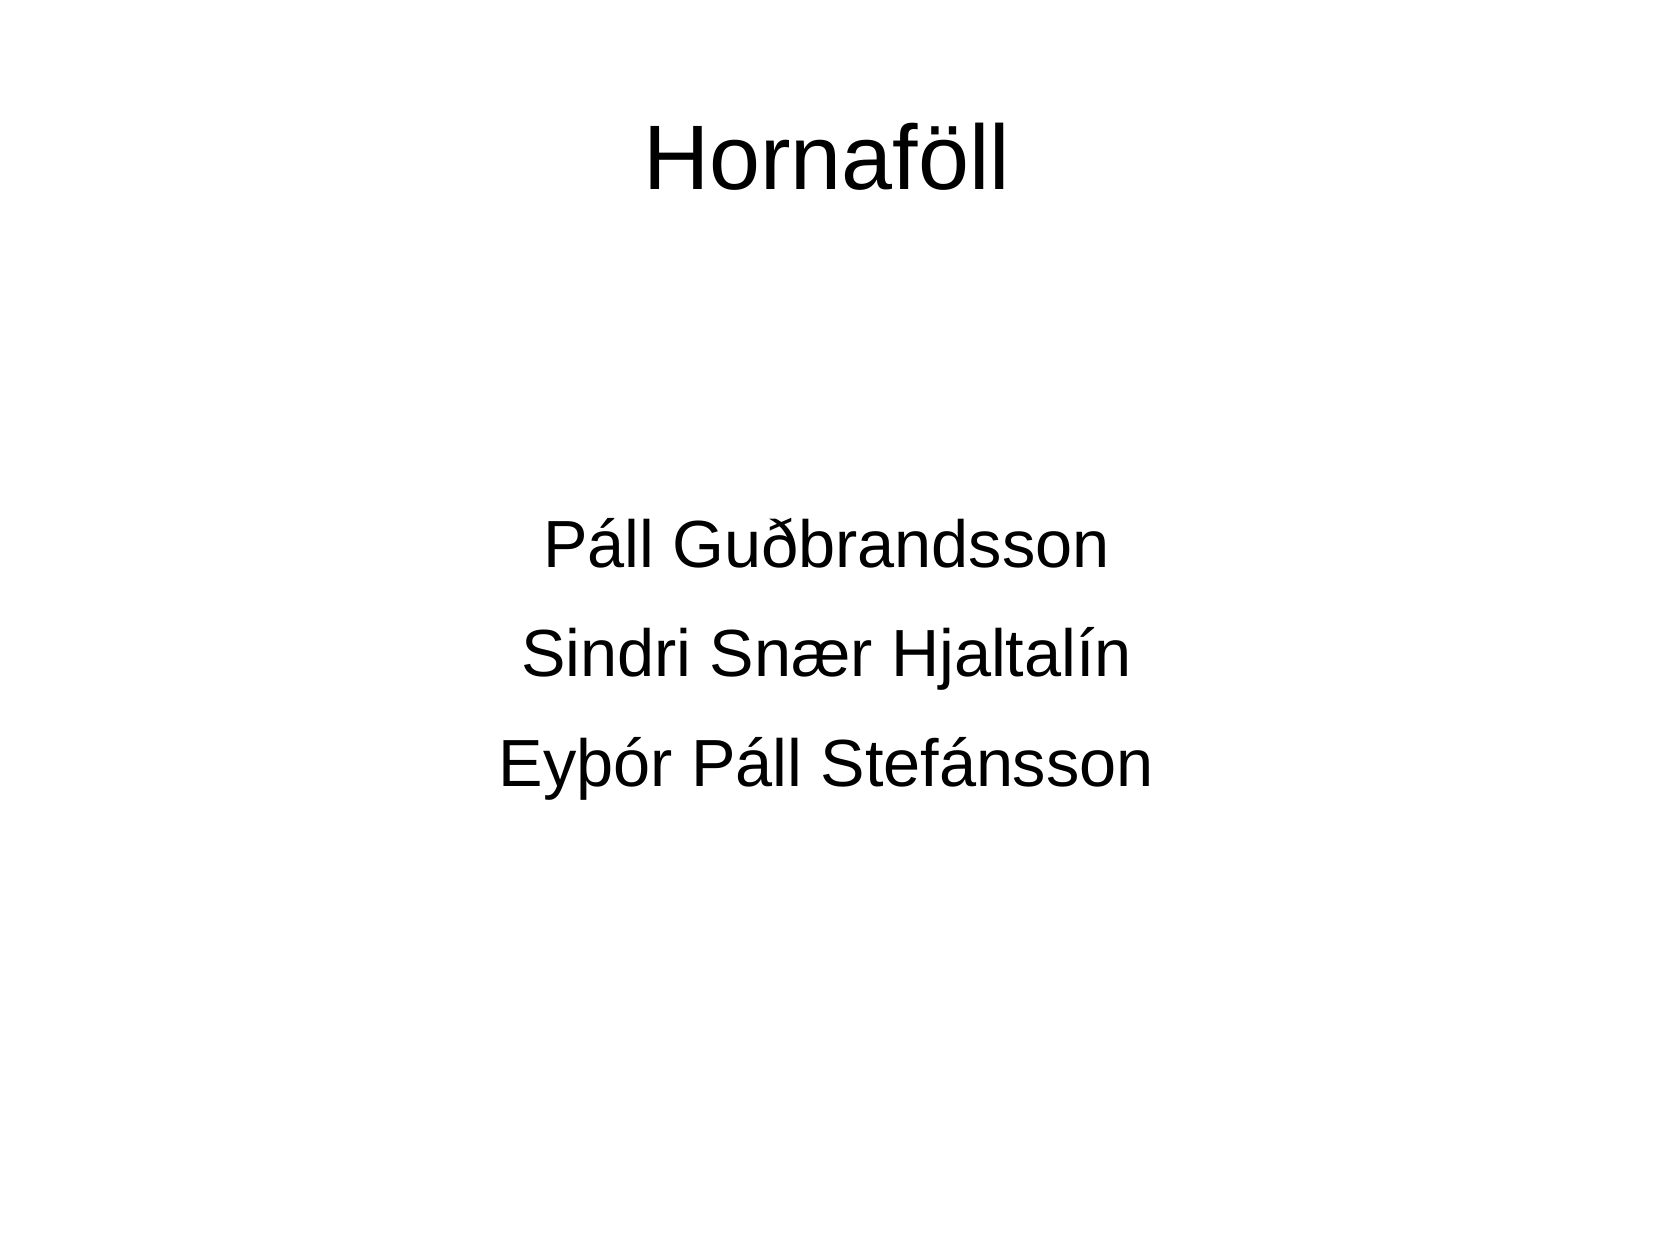

# Hornaföll
Páll Guðbrandsson
Sindri Snær Hjaltalín
Eyþór Páll Stefánsson